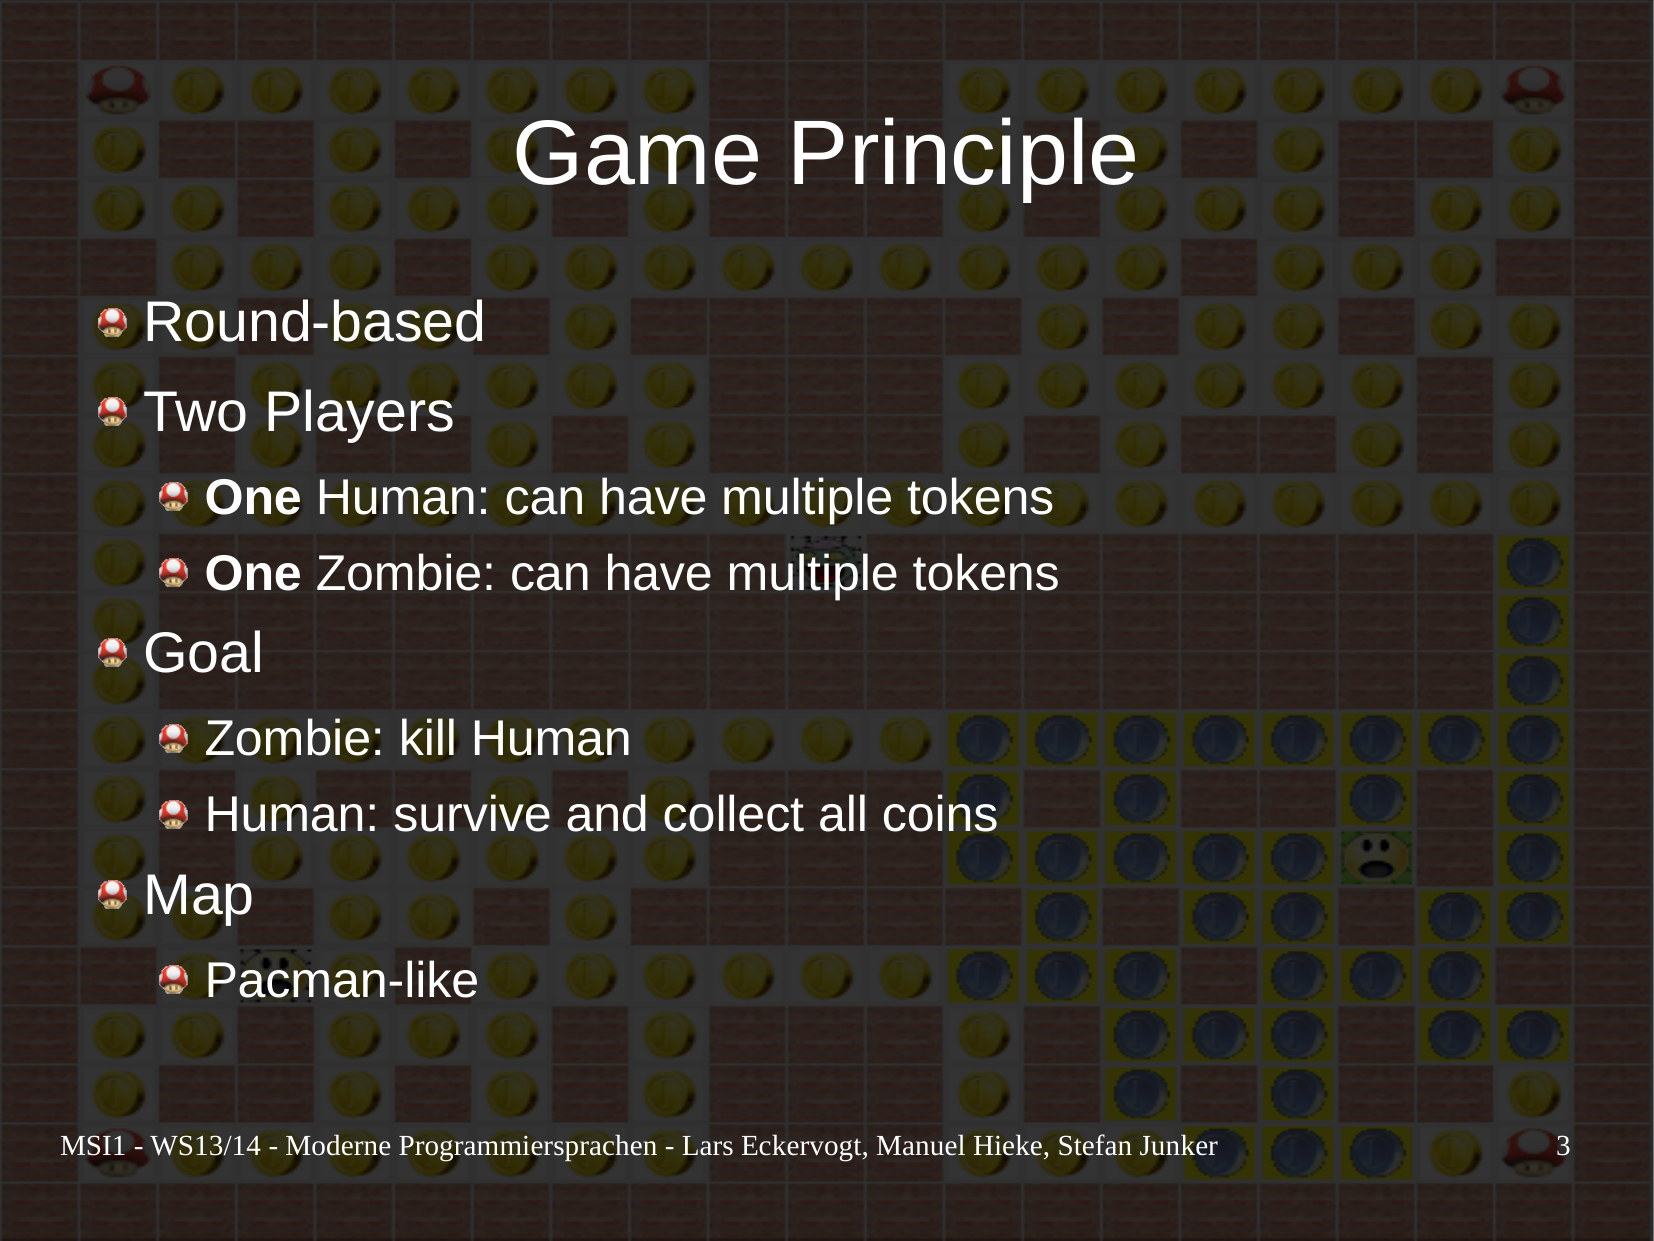

# Game Principle
Round-based
Two Players
One Human: can have multiple tokens
One Zombie: can have multiple tokens
Goal
Zombie: kill Human
Human: survive and collect all coins
Map
Pacman-like
MSI1 - WS13/14 - Moderne Programmiersprachen - Lars Eckervogt, Manuel Hieke, Stefan Junker
3